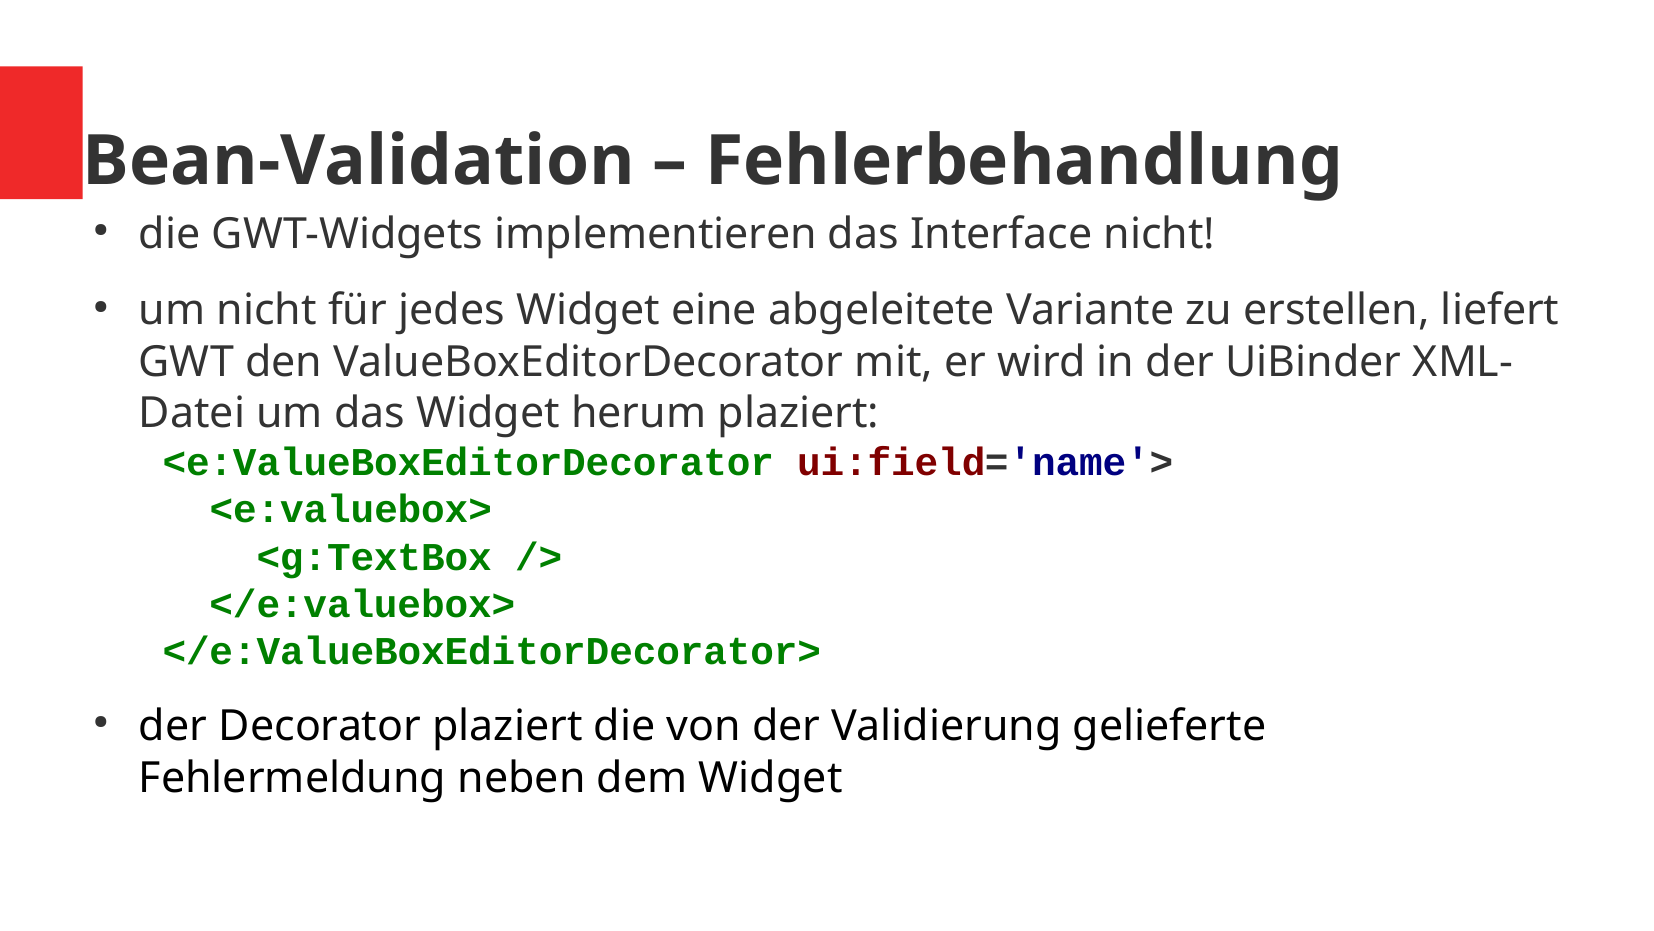

# Bean-Validation – Fehlerbehandlung
die GWT-Widgets implementieren das Interface nicht!
um nicht für jedes Widget eine abgeleitete Variante zu erstellen, liefert GWT den ValueBoxEditorDecorator mit, er wird in der UiBinder XML-Datei um das Widget herum plaziert:
 <e:ValueBoxEditorDecorator ui:field='name'>
 <e:valuebox>
 <g:TextBox />
 </e:valuebox>
 </e:ValueBoxEditorDecorator>
der Decorator plaziert die von der Validierung gelieferte Fehlermeldung neben dem Widget